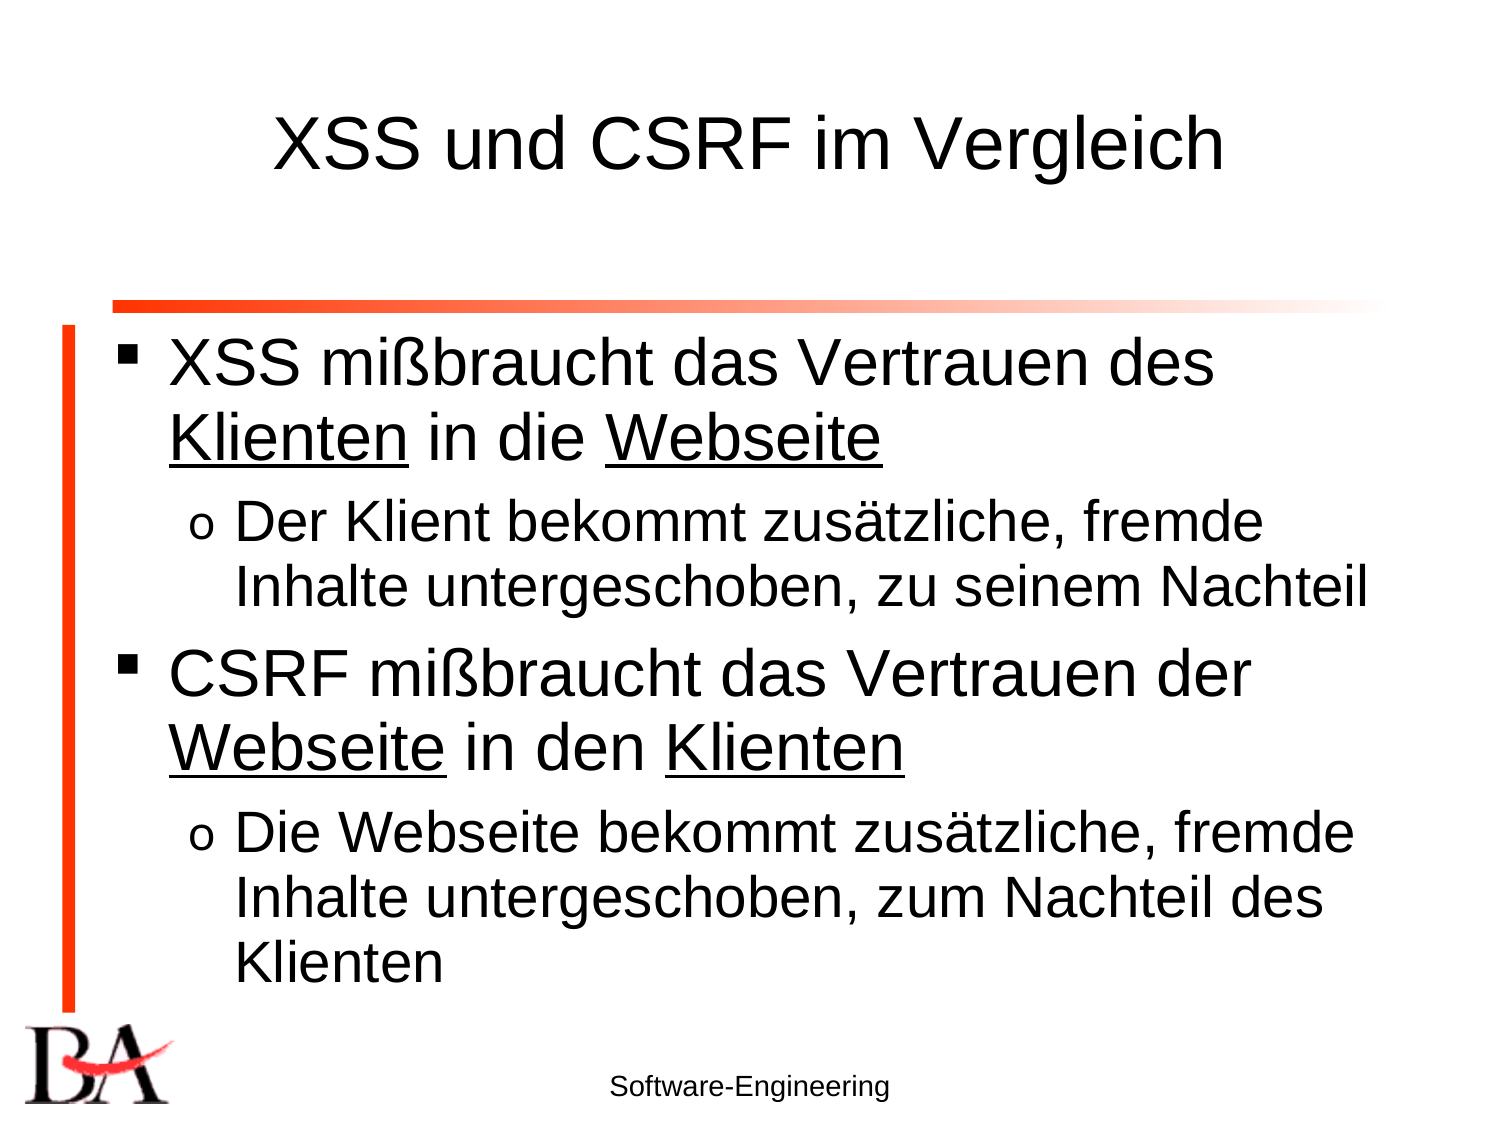

# XSS und CSRF im Vergleich
XSS mißbraucht das Vertrauen des Klienten in die Webseite
Der Klient bekommt zusätzliche, fremde Inhalte untergeschoben, zu seinem Nachteil
CSRF mißbraucht das Vertrauen der Webseite in den Klienten
Die Webseite bekommt zusätzliche, fremde Inhalte untergeschoben, zum Nachteil des Klienten